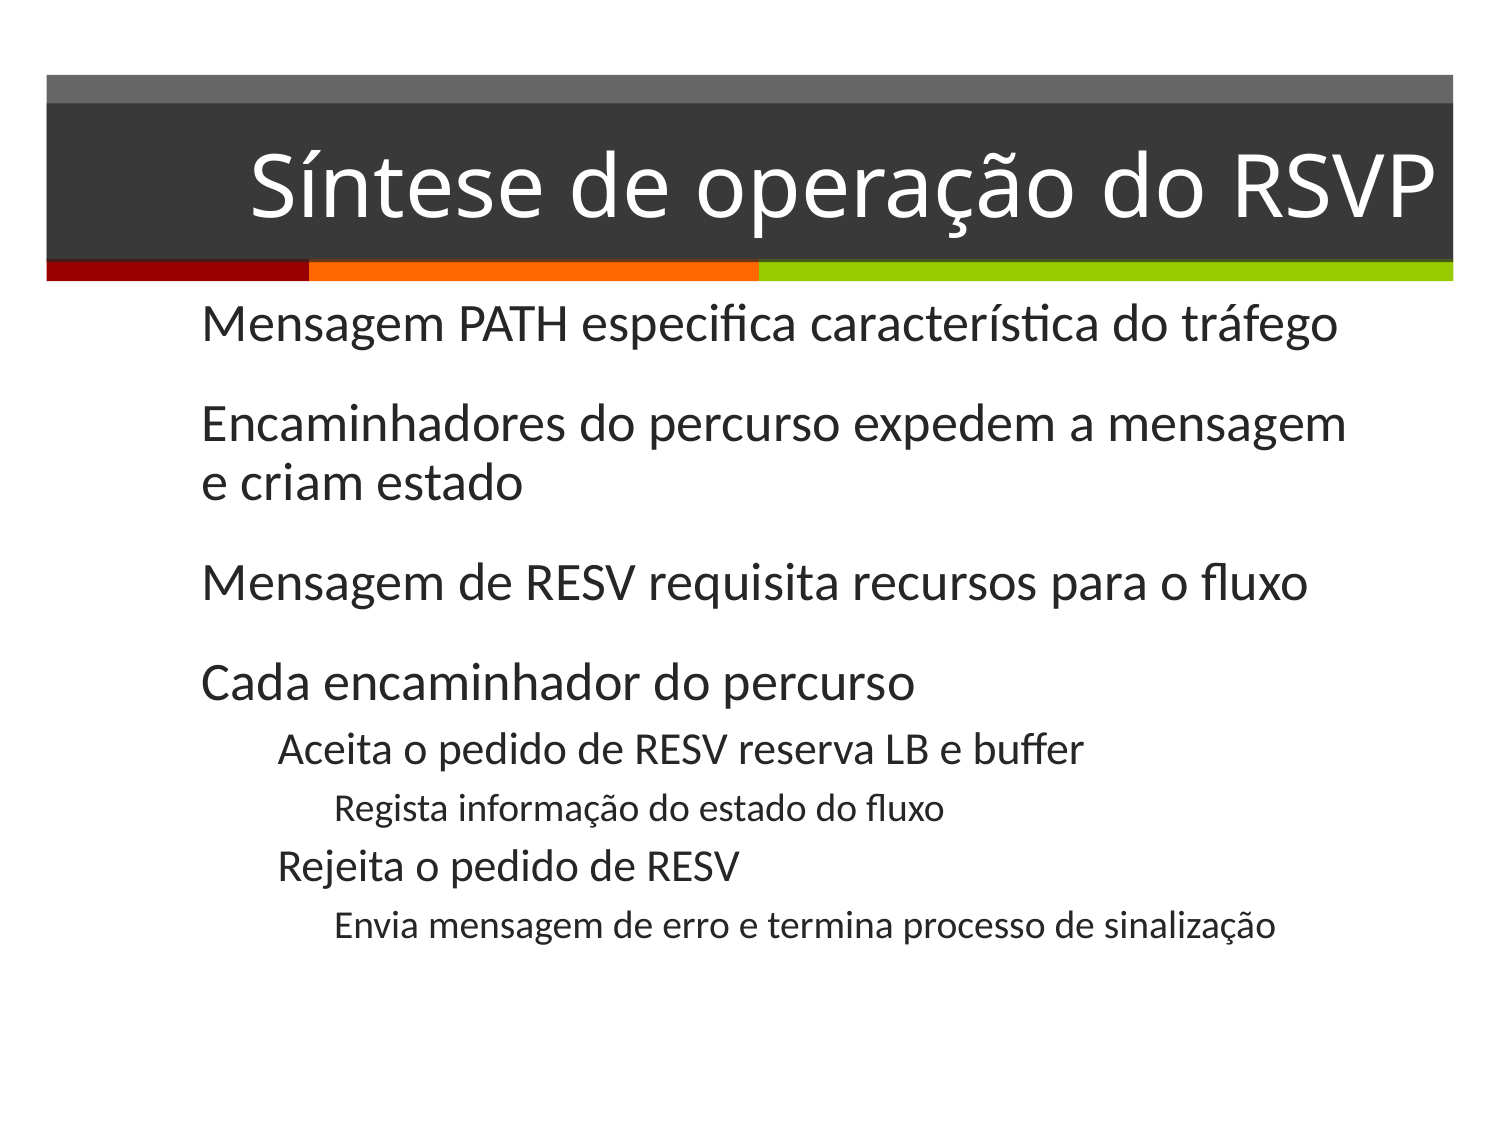

# Síntese de operação do RSVP
Mensagem PATH especifica característica do tráfego
Encaminhadores do percurso expedem a mensagem e criam estado
Mensagem de RESV requisita recursos para o fluxo
Cada encaminhador do percurso
Aceita o pedido de RESV reserva LB e buffer
Regista informação do estado do fluxo
Rejeita o pedido de RESV
Envia mensagem de erro e termina processo de sinalização